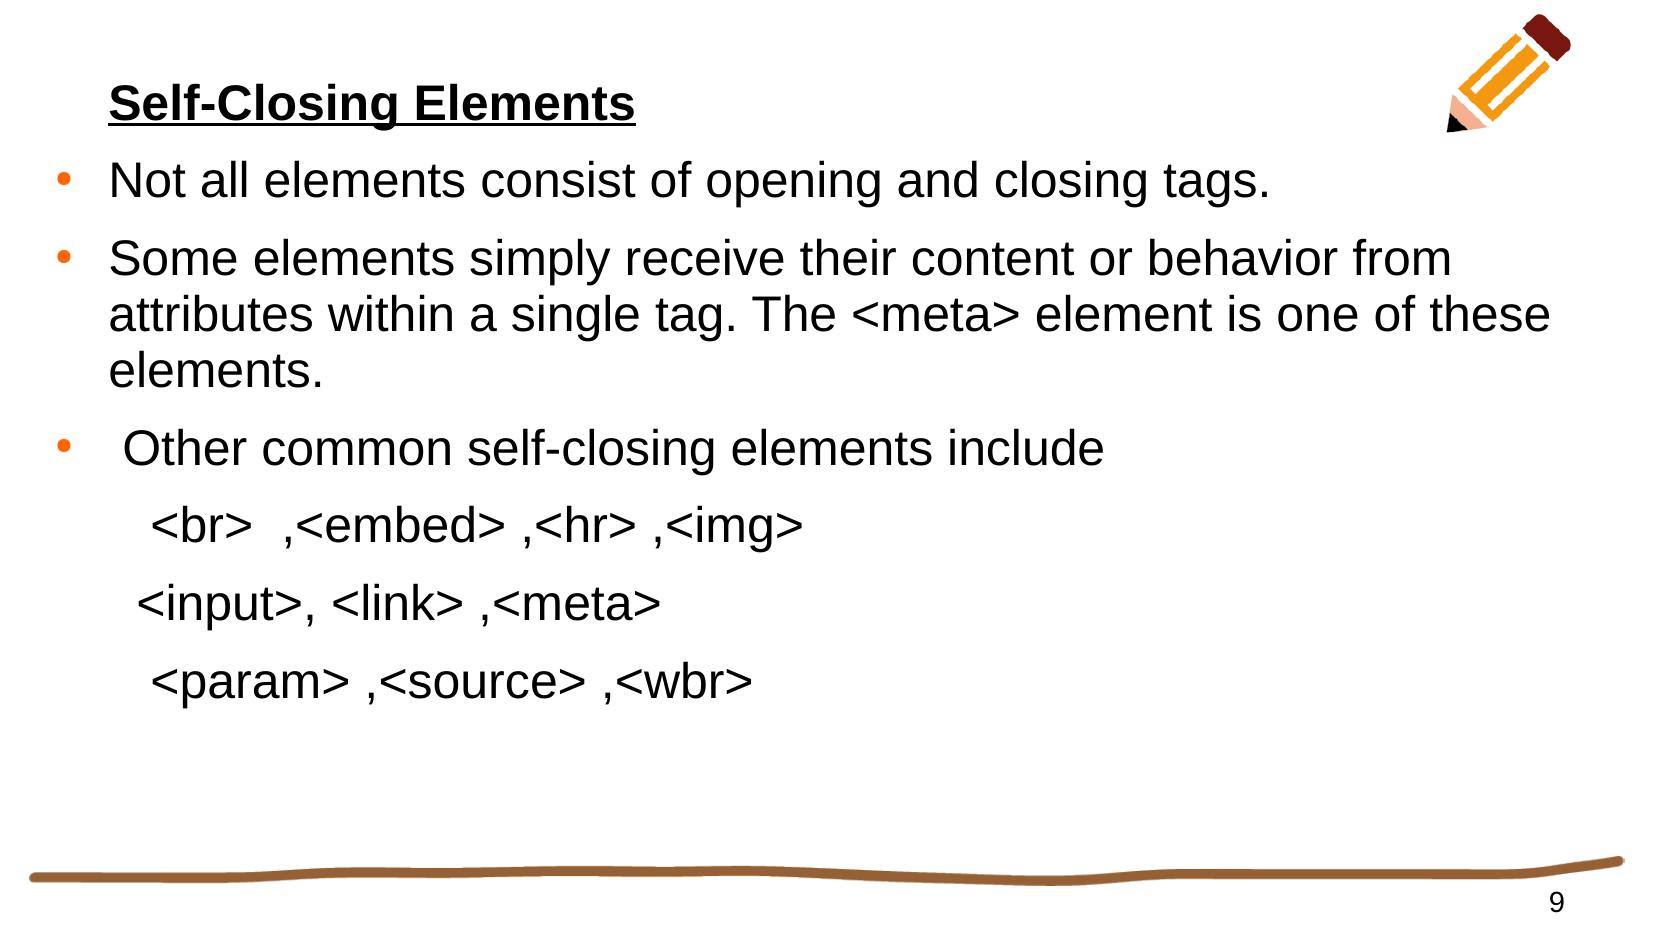

# Self-Closing Elements
Not all elements consist of opening and closing tags.
Some elements simply receive their content or behavior from attributes within a single tag. The <meta> element is one of these elements.
 Other common self-closing elements include
 <br> ,<embed> ,<hr> ,<img>
 <input>, <link> ,<meta>
 <param> ,<source> ,<wbr>
9